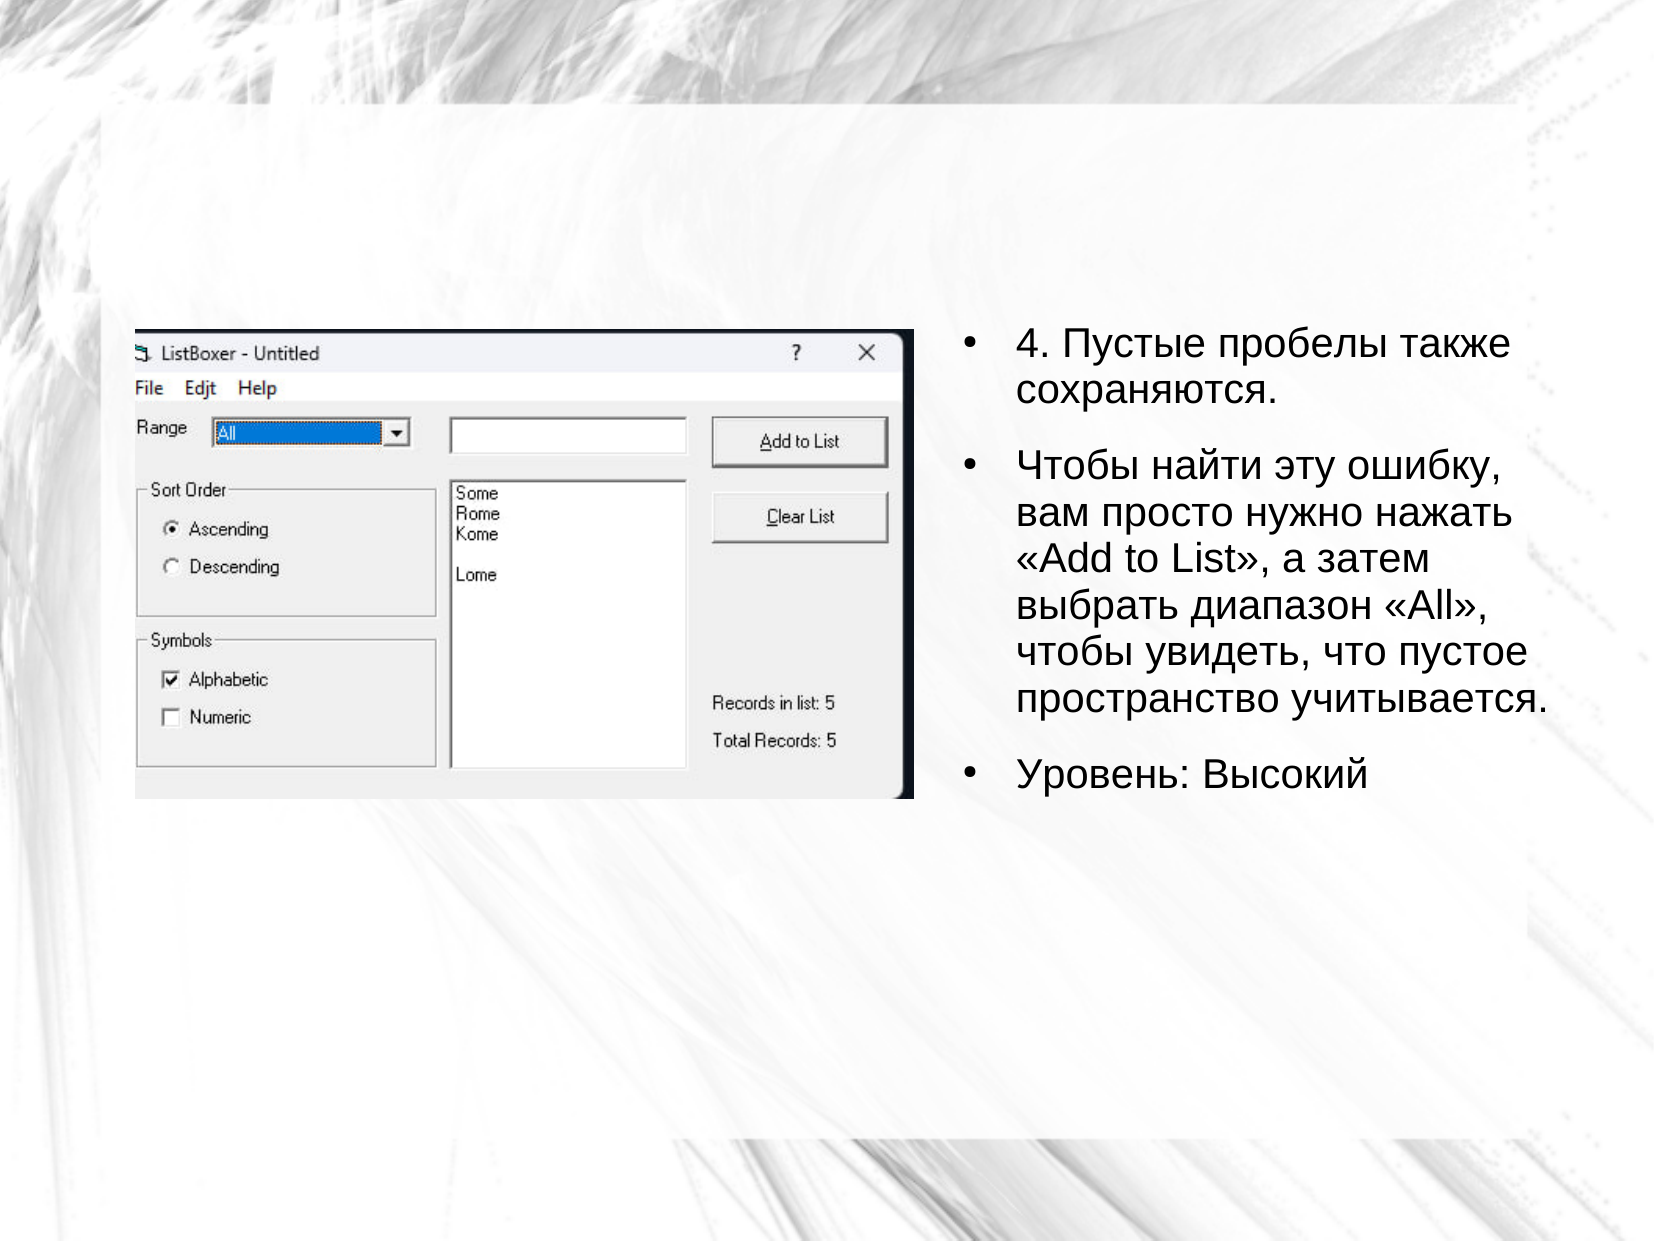

#
4. Пустые пробелы также сохраняются.
Чтобы найти эту ошибку, вам просто нужно нажать «Add to List», а затем выбрать диапазон «All», чтобы увидеть, что пустое пространство учитывается.
Уровень: Высокий